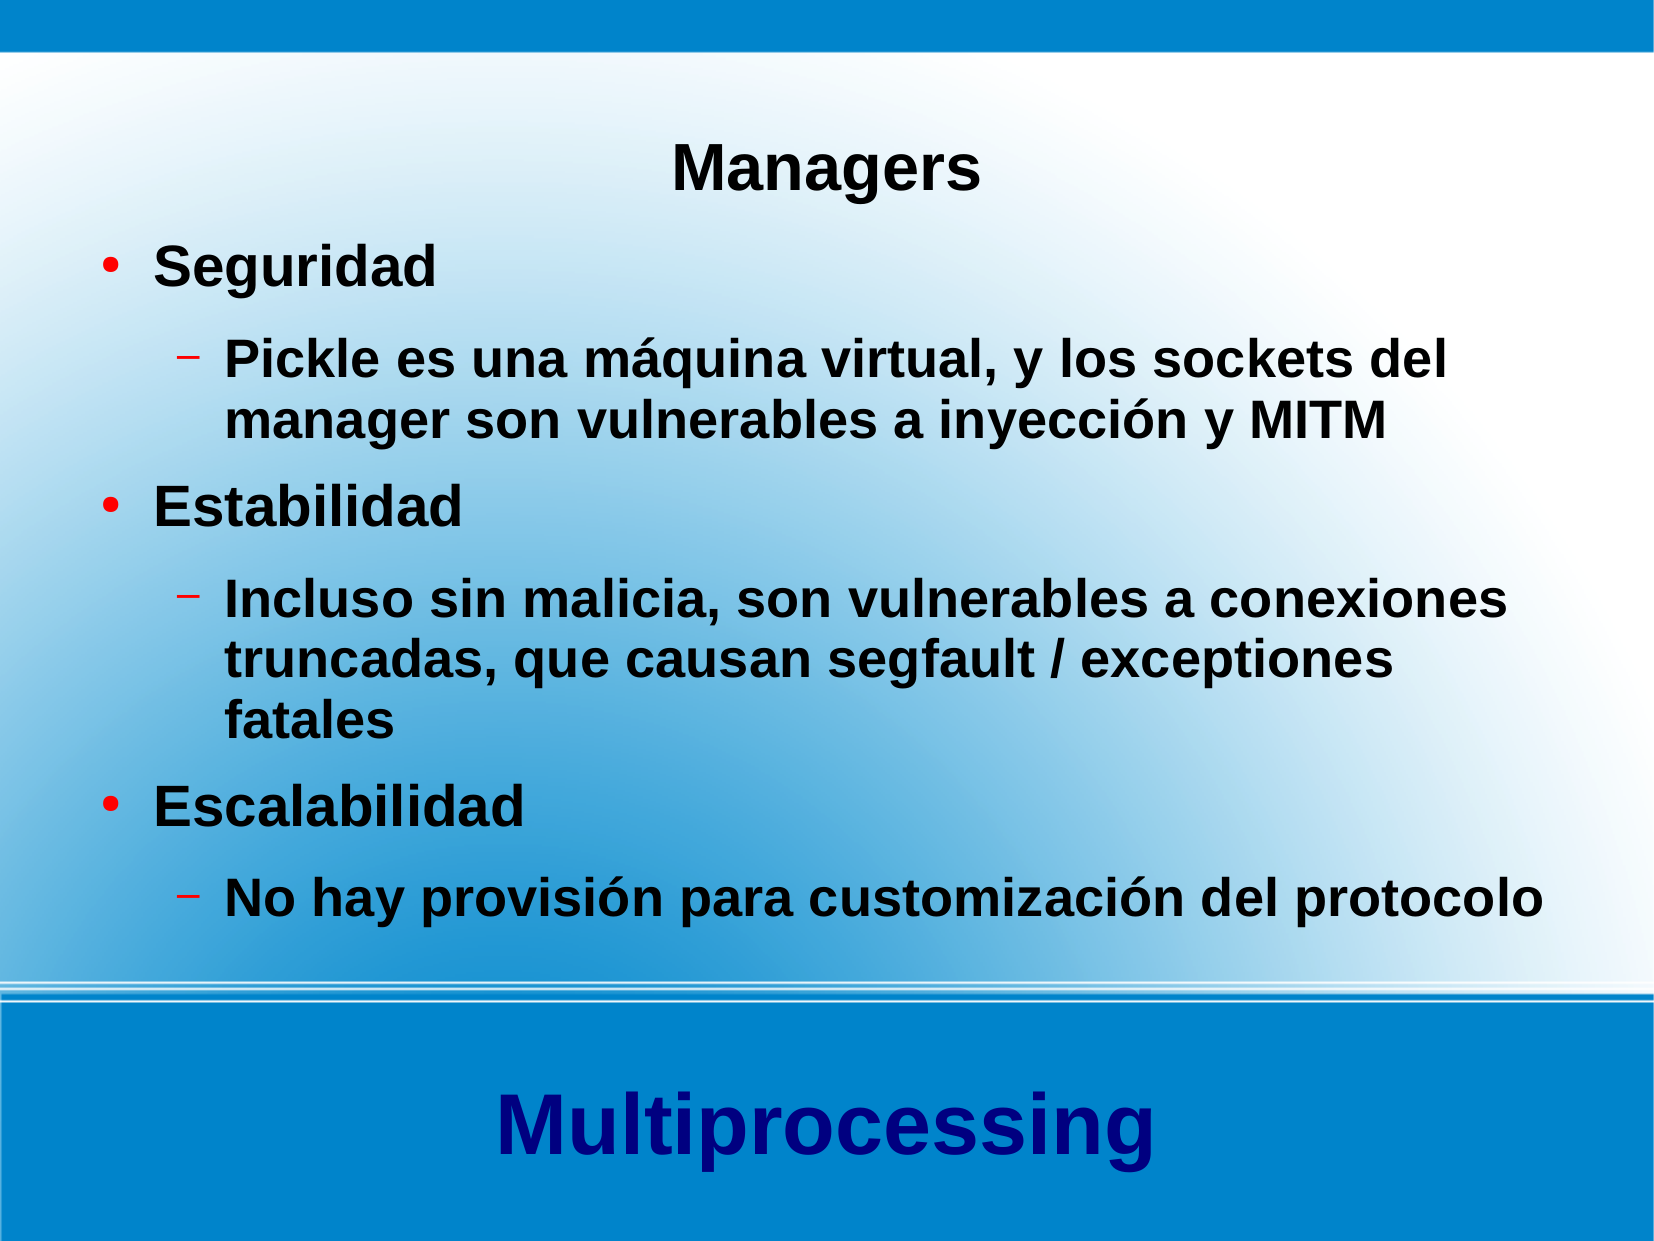

Managers
Seguridad
Pickle es una máquina virtual, y los sockets del manager son vulnerables a inyección y MITM
Estabilidad
Incluso sin malicia, son vulnerables a conexiones truncadas, que causan segfault / exceptiones fatales
Escalabilidad
No hay provisión para customización del protocolo
# Multiprocessing